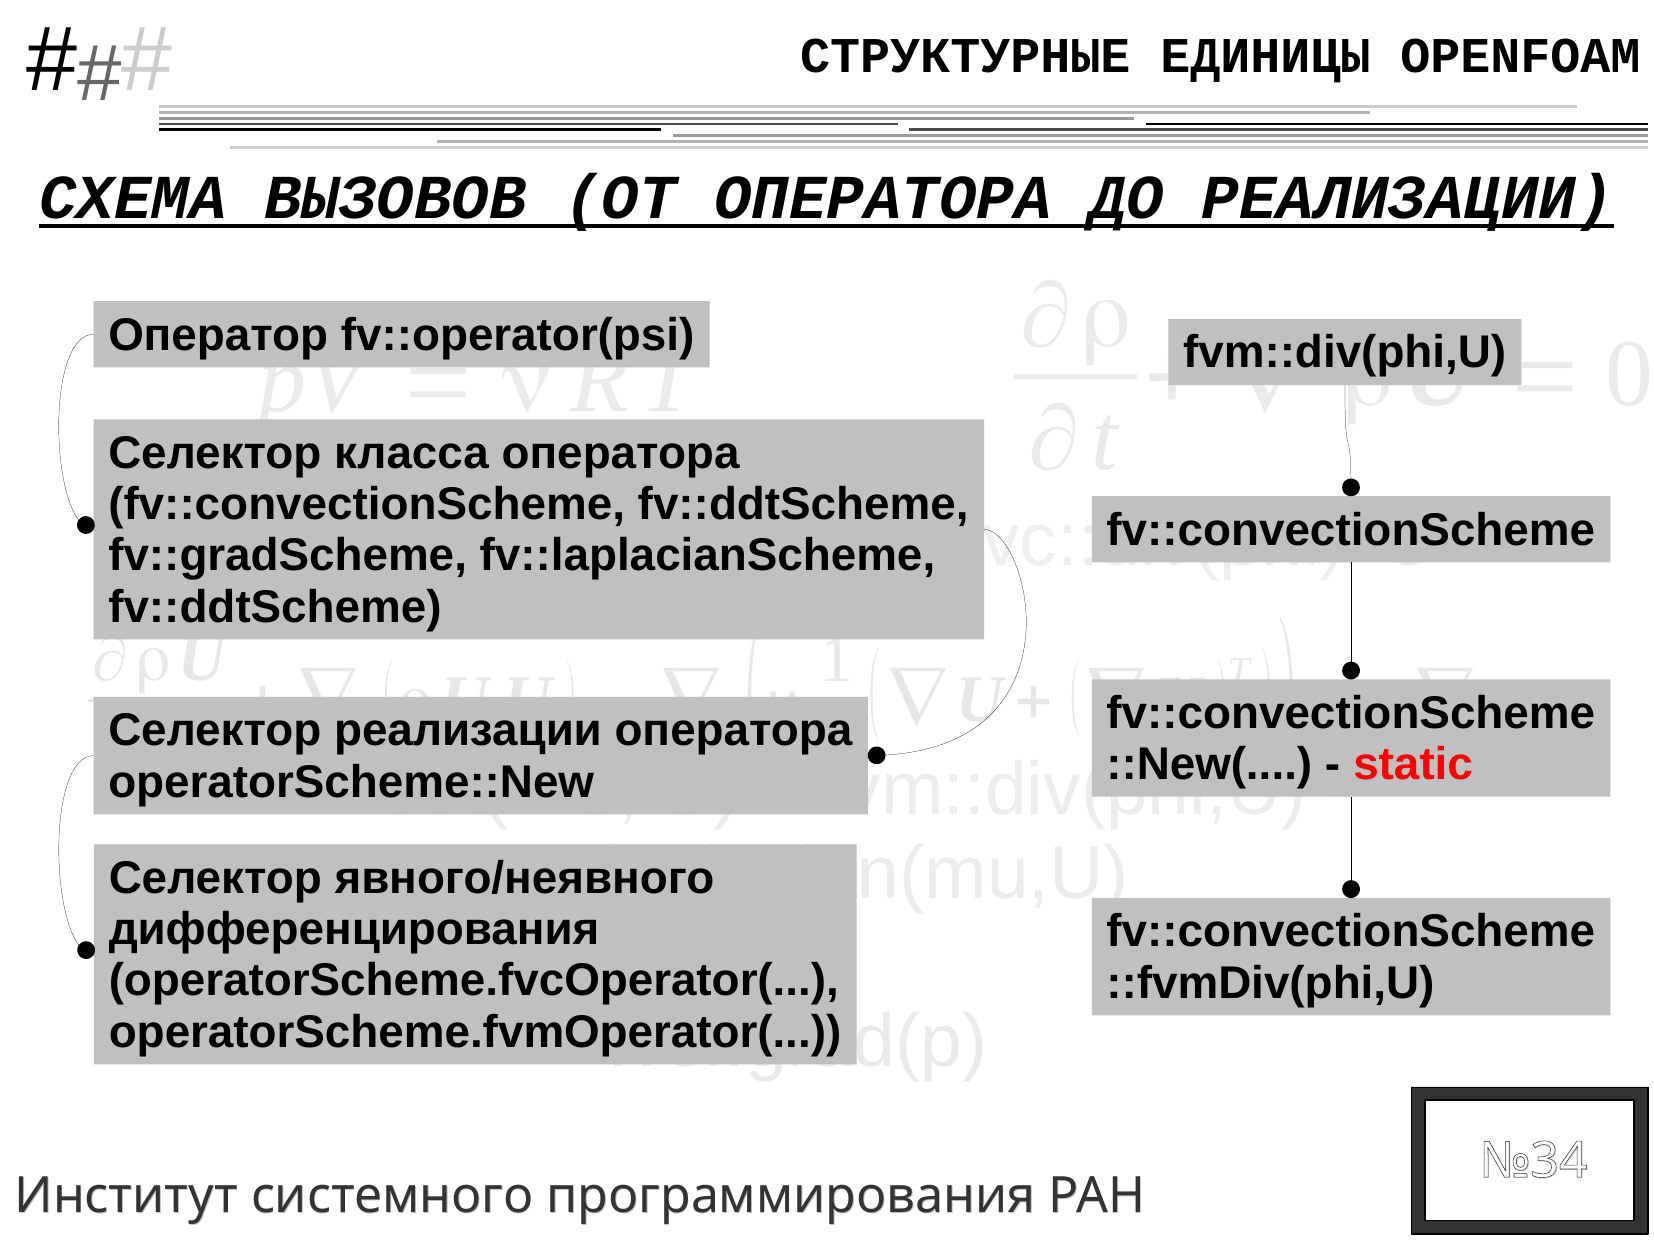

# СХЕМА ВЫЗОВОВ (ОТ ОПЕРАТОРА ДО РЕАЛИЗАЦИИ)
Оператор fv::operator(psi)
fvm::div(phi,U)
Селектор класса оператора
(fv::convectionScheme, fv::ddtScheme,
fv::gradScheme, fv::laplacianScheme,
fv::ddtScheme)
fv::convectionScheme
fv::convectionScheme
::New(....) - static
Селектор реализации оператора
operatorScheme::New
Селектор явного/неявного
дифференцирования
(operatorScheme.fvcOperator(...),
operatorScheme.fvmOperator(...))
fv::convectionScheme
::fvmDiv(phi,U)